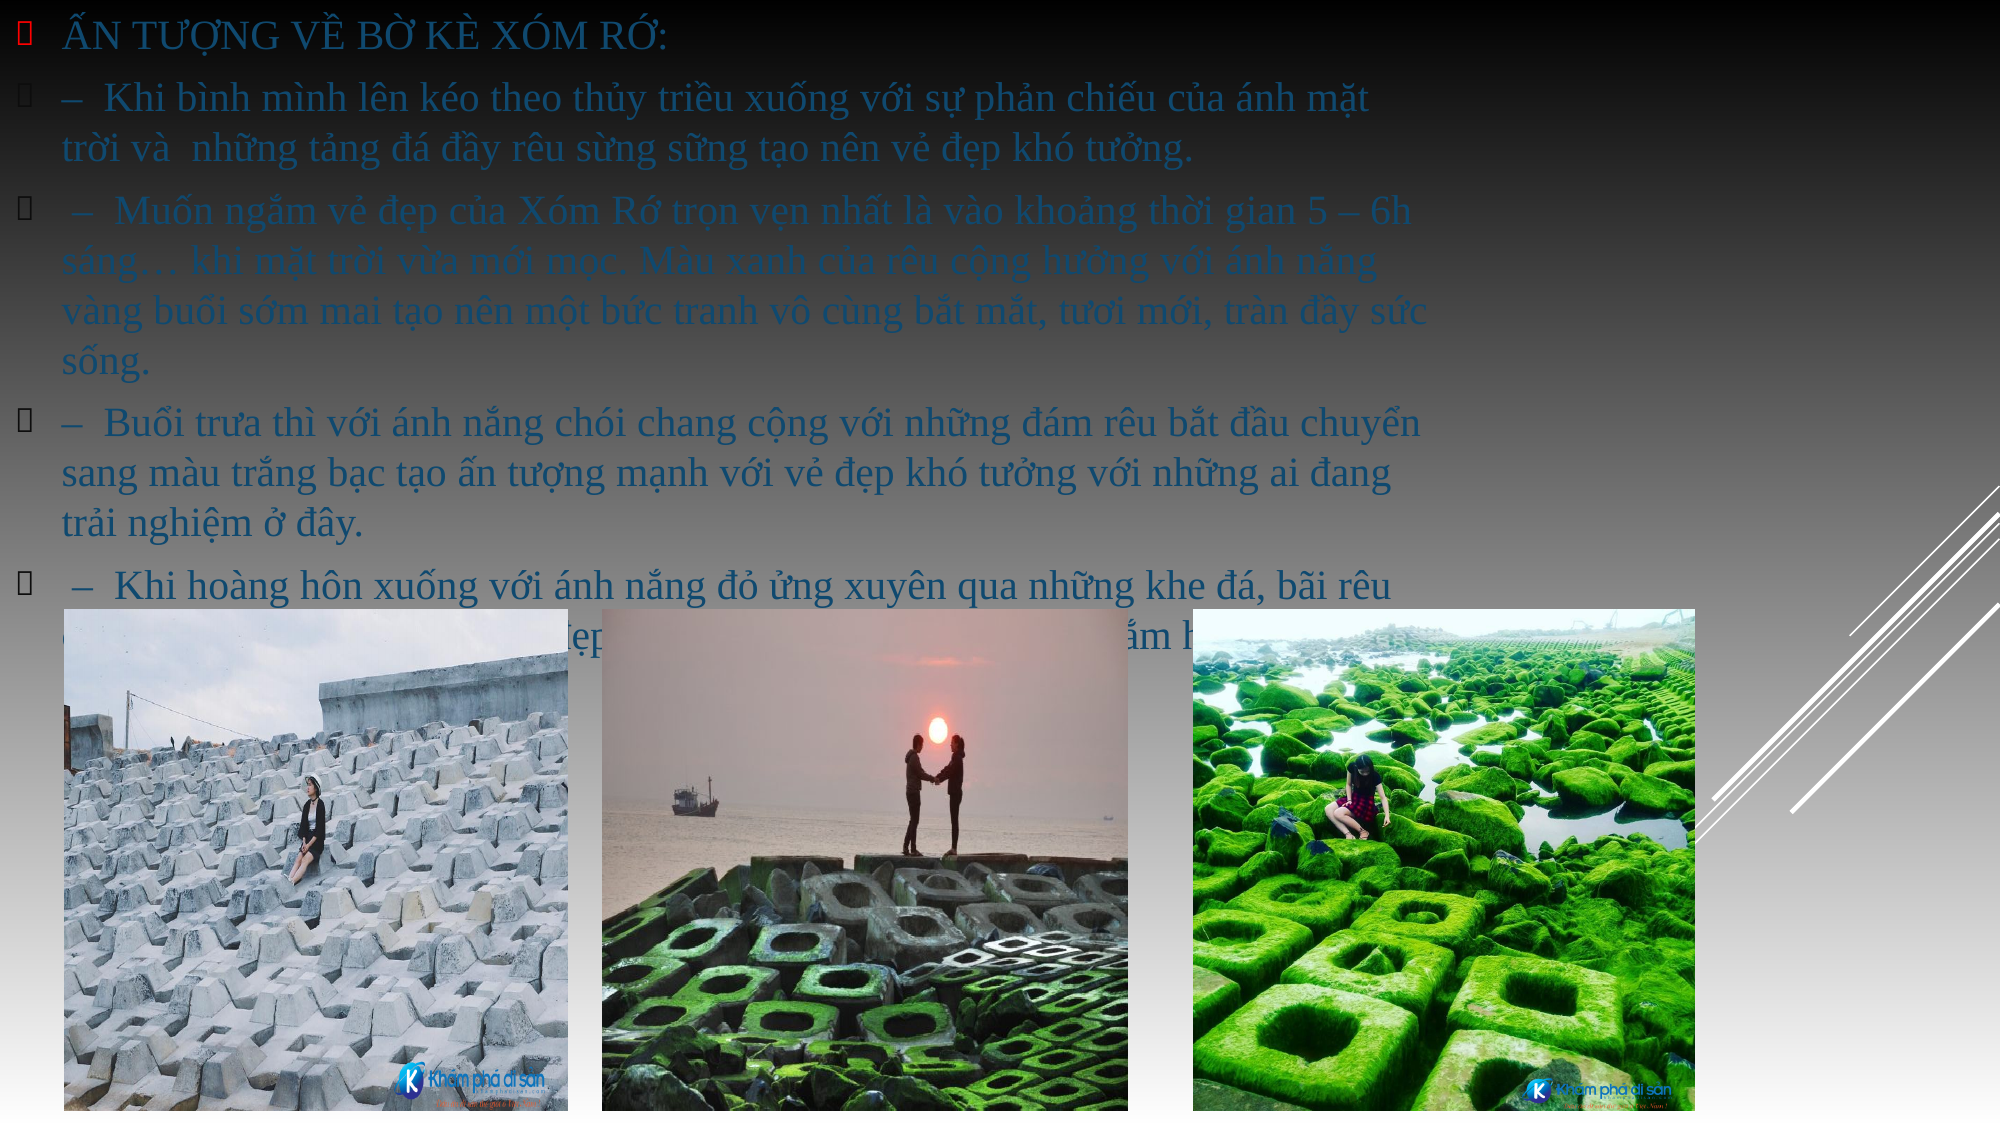

ẤN TƯỢNG VỀ BỜ KÈ XÓM RỚ:
–  Khi bình mình lên kéo theo thủy triều xuống với sự phản chiếu của ánh mặt trời và  những tảng đá đầy rêu sừng sững tạo nên vẻ đẹp khó tưởng.
 –  Muốn ngắm vẻ đẹp của Xóm Rớ trọn vẹn nhất là vào khoảng thời gian 5 – 6h sáng… khi mặt trời vừa mới mọc. Màu xanh của rêu cộng hưởng với ánh nắng vàng buổi sớm mai tạo nên một bức tranh vô cùng bắt mắt, tươi mới, tràn đầy sức sống.
–  Buổi trưa thì với ánh nắng chói chang cộng với những đám rêu bắt đầu chuyển sang màu trắng bạc tạo ấn tượng mạnh với vẻ đẹp khó tưởng với những ai đang trải nghiệm ở đây.
 –  Khi hoàng hôn xuống với ánh nắng đỏ ửng xuyên qua những khe đá, bãi rêu có màu xanh đậm tạo nên vẻ đẹp mê hồn cho những ai thích ngắm hoàng hôn.
#